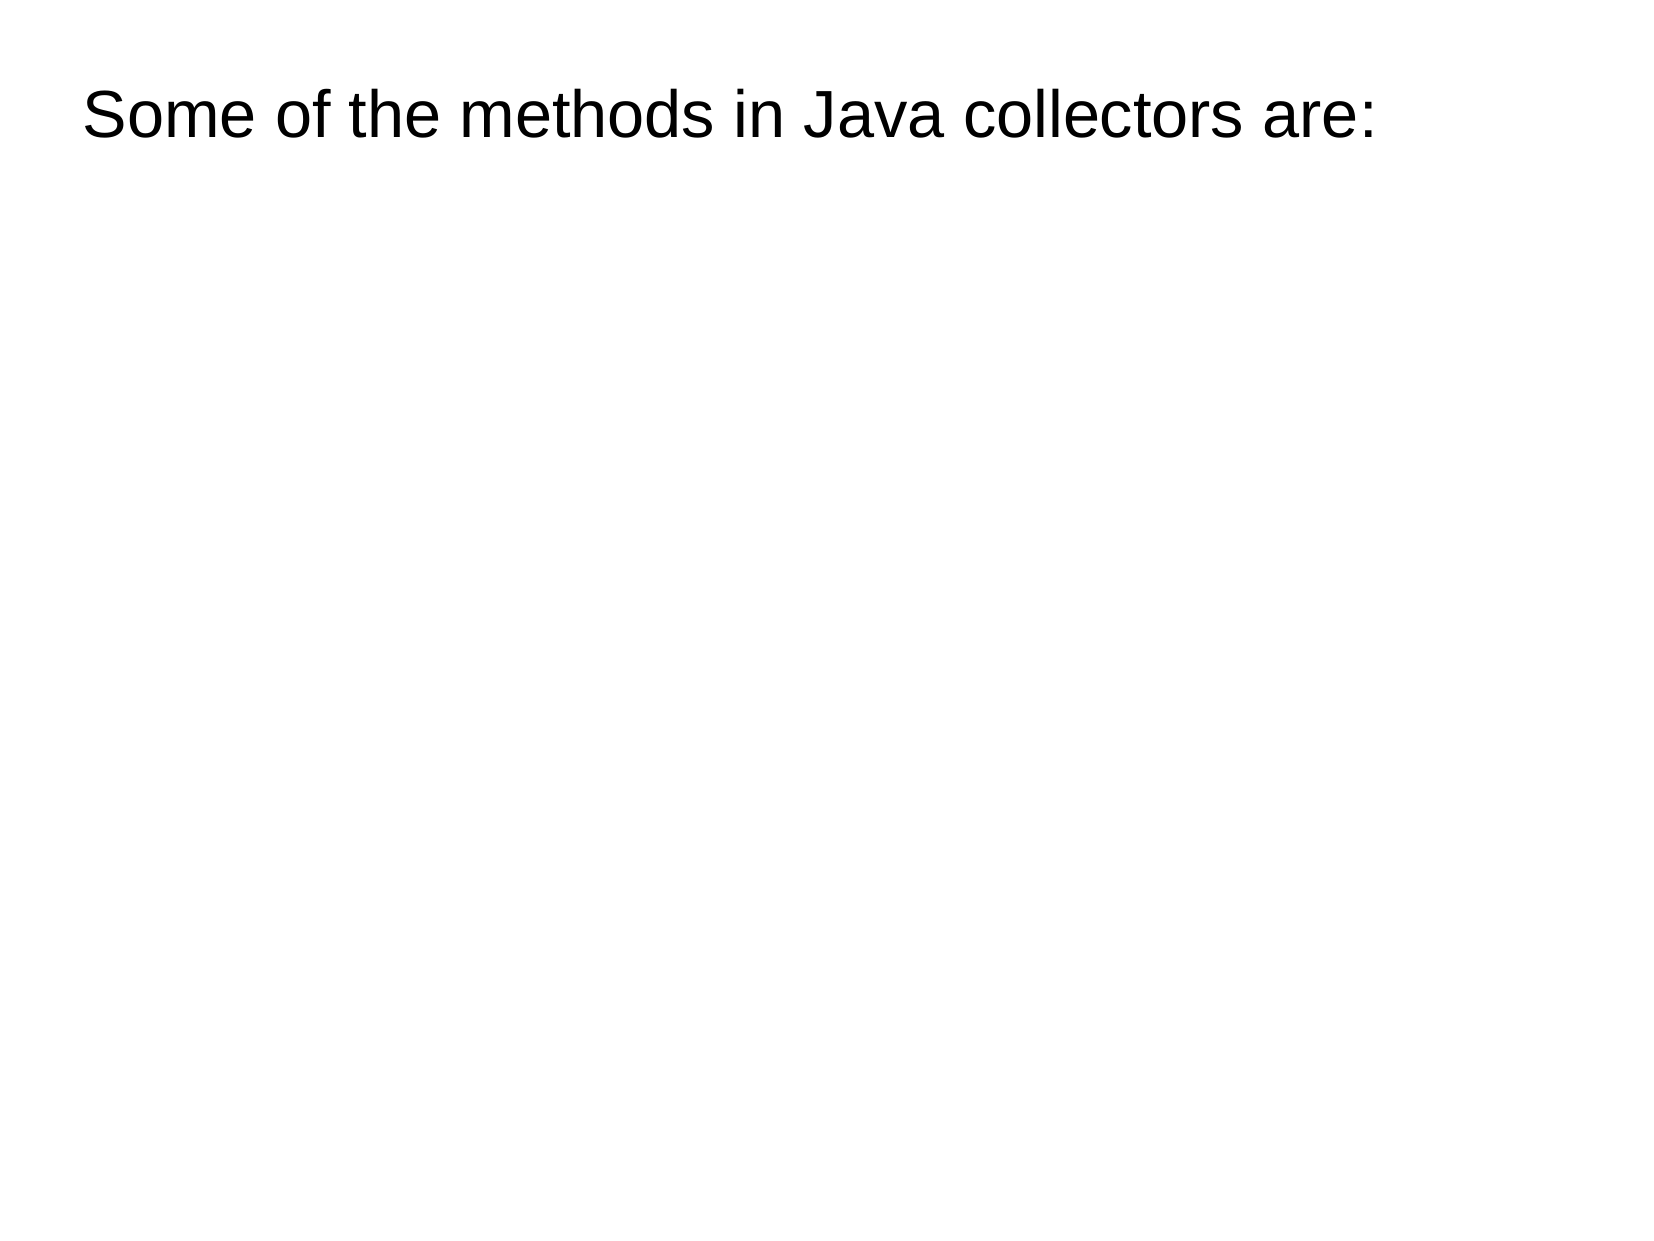

# Some of the methods in Java collectors are: